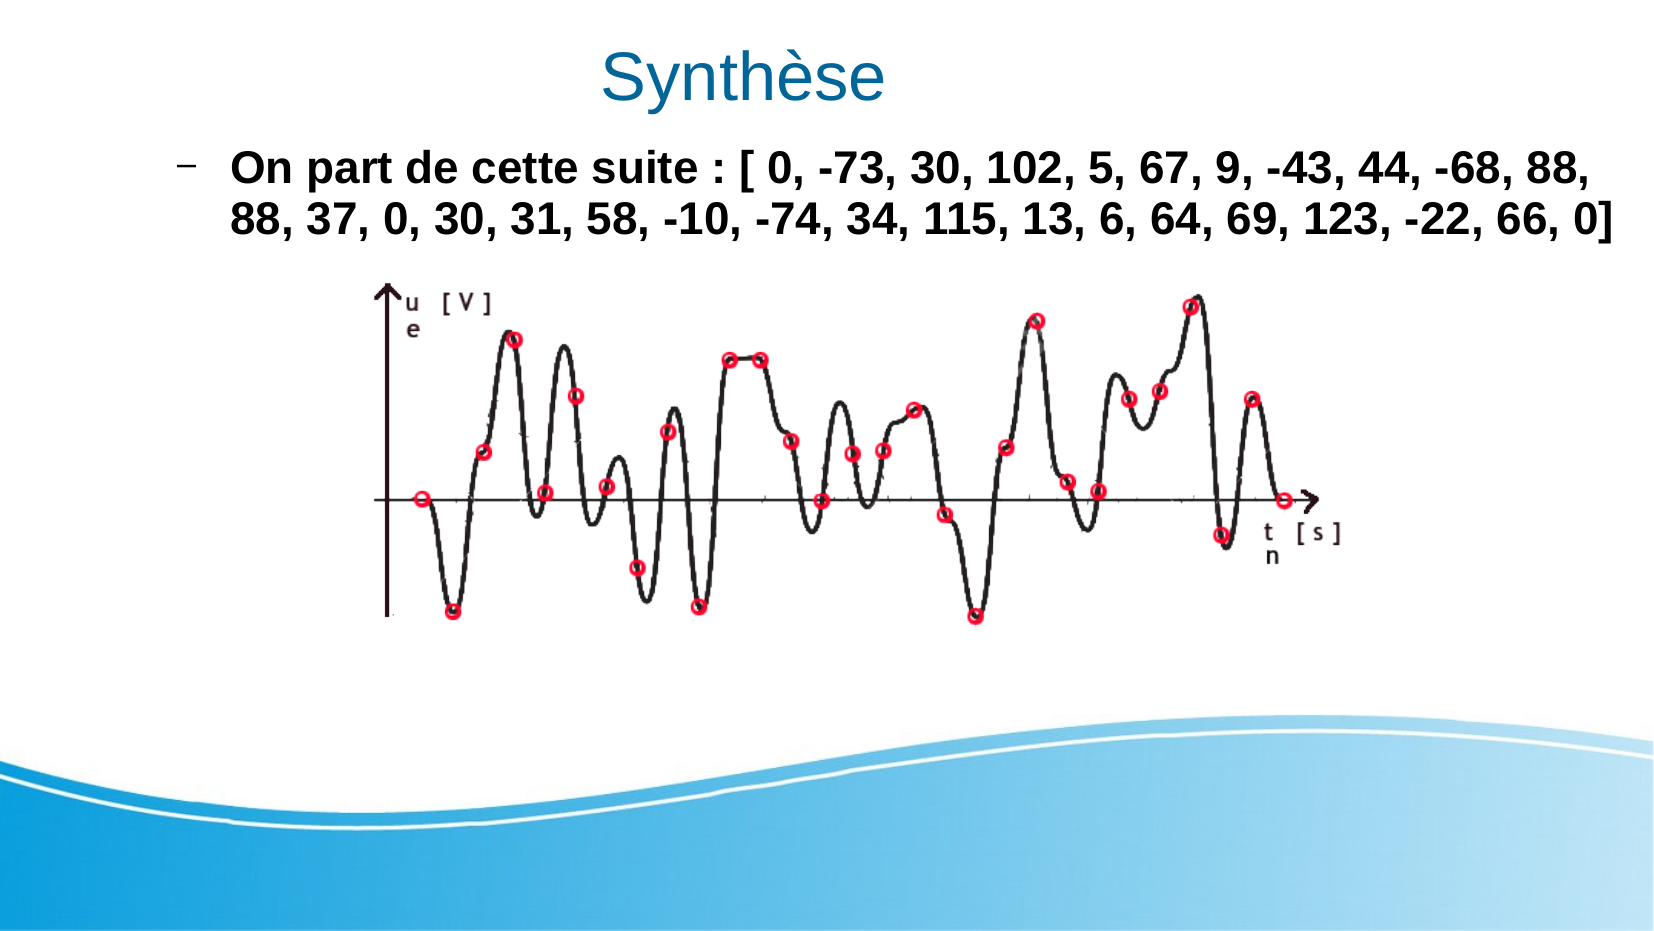

# Synthèse
On part de cette suite : [ 0, -73, 30, 102, 5, 67, 9, -43, 44, -68, 88, 88, 37, 0, 30, 31, 58, -10, -74, 34, 115, 13, 6, 64, 69, 123, -22, 66, 0]